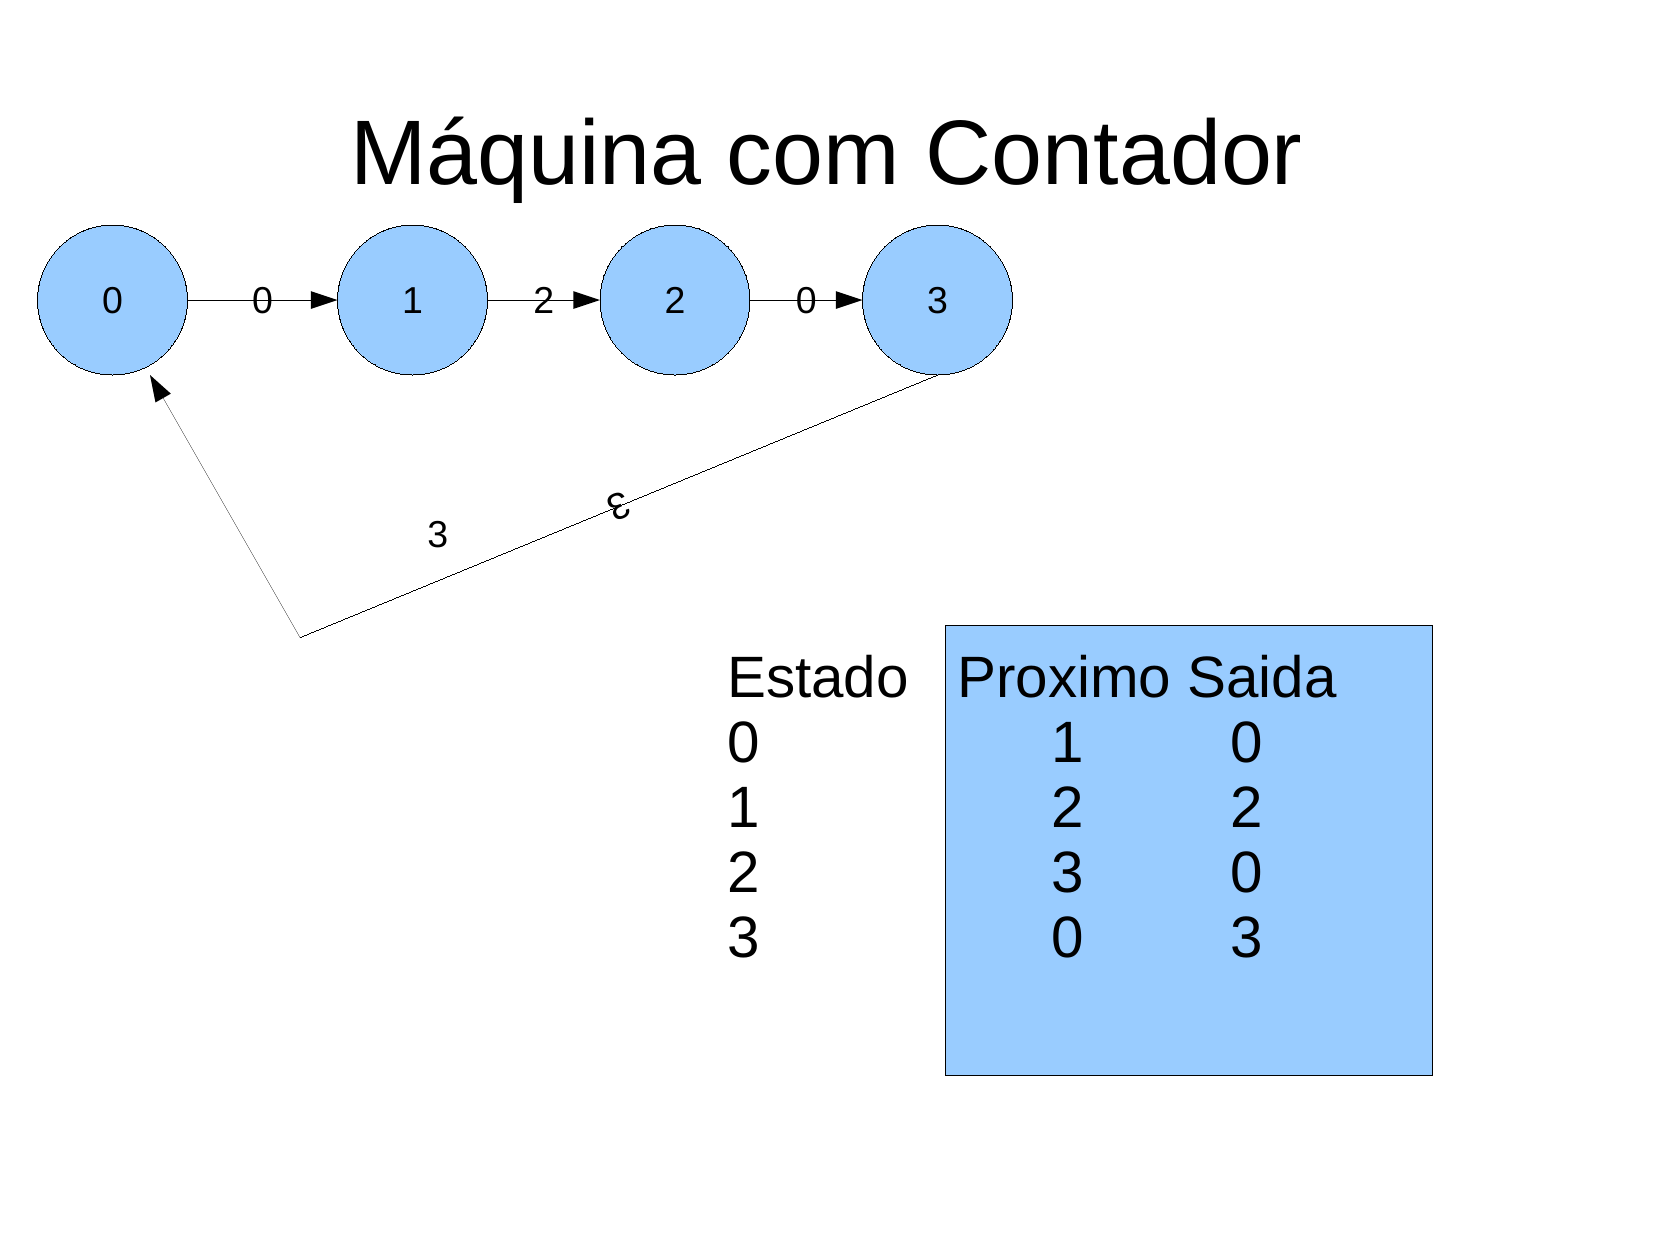

# Máquina com Contador
0
1
2
3
0
2
0
3
3
Estado Proximo Saida
0 1 0
1 2 2
2 3 0
3 0 3